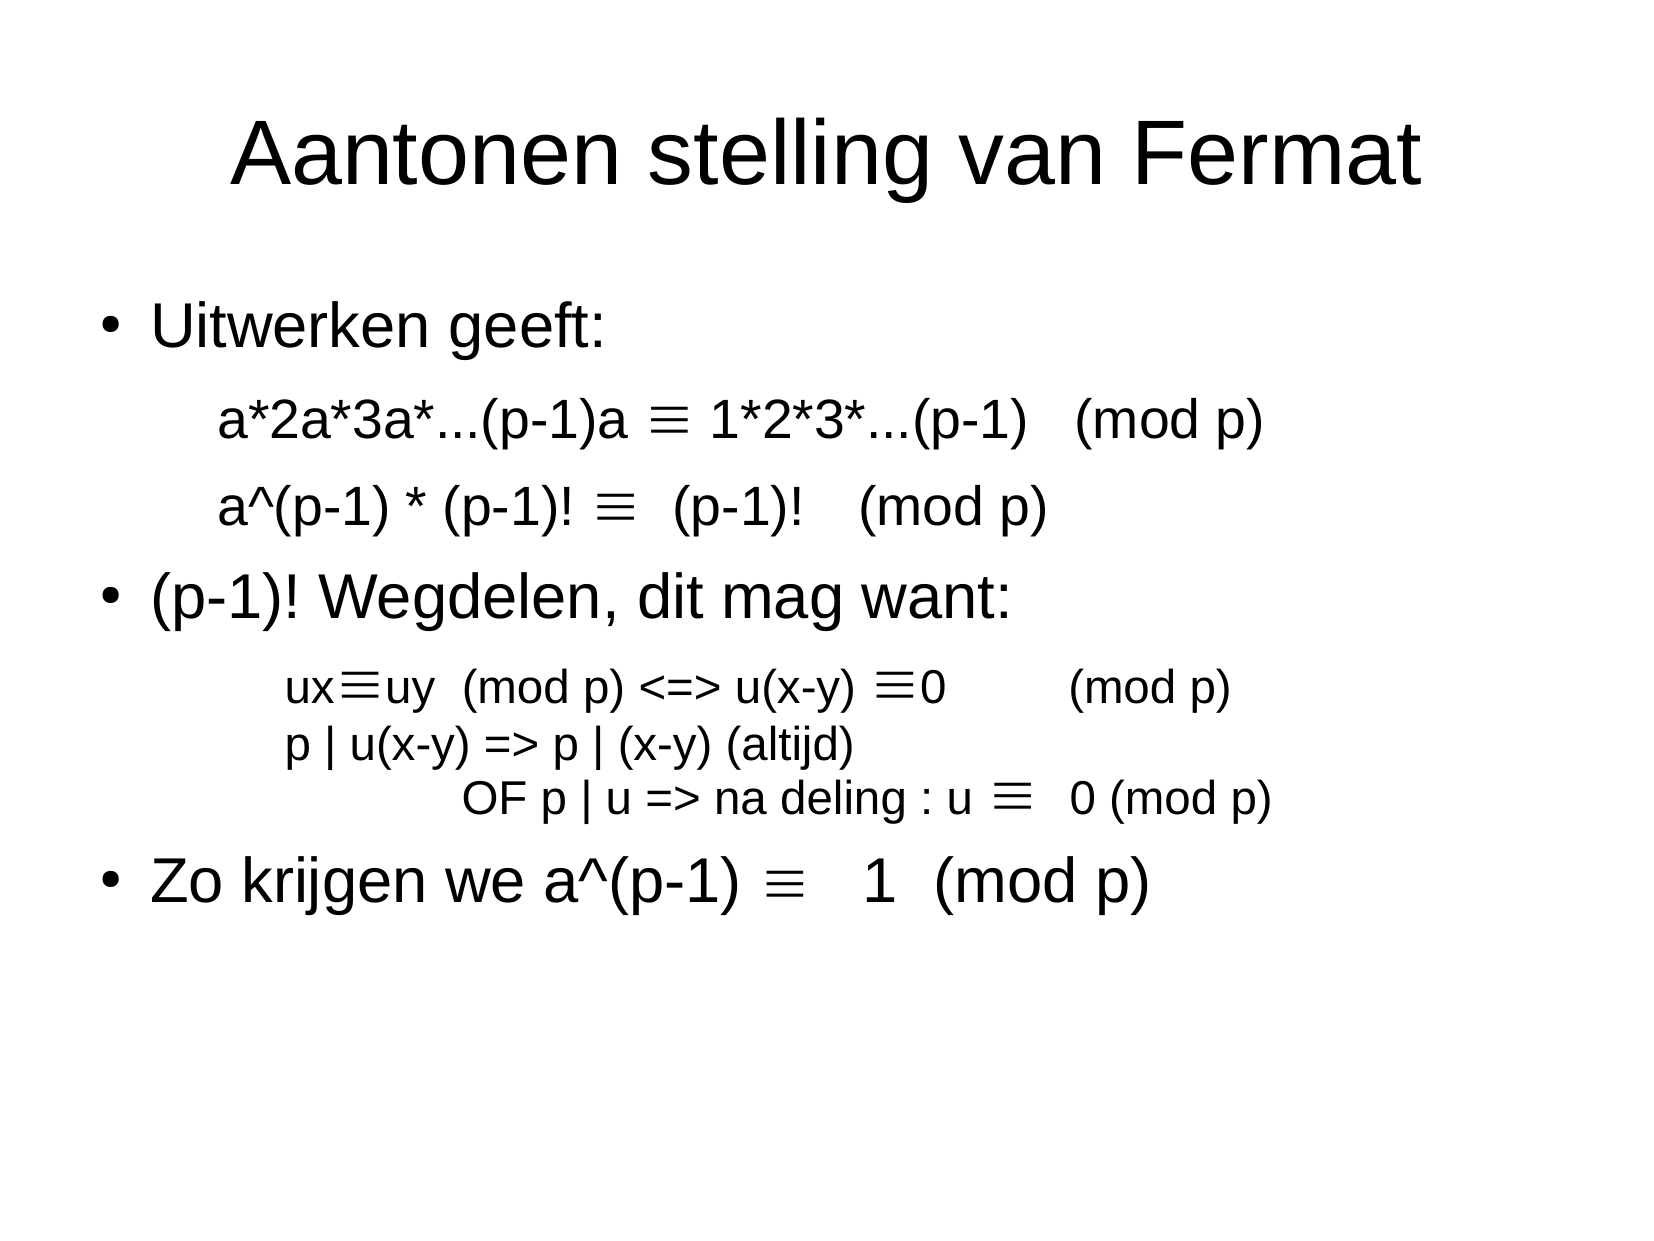

# Aantonen stelling van Fermat
Uitwerken geeft:
a*2a*3a*...(p-1)a ≡ 1*2*3*...(p-1) (mod p)
a^(p-1) * (p-1)! ≡ (p-1)!				(mod p)
(p-1)! Wegdelen, dit mag want:
ux≡uy (mod p) <=> u(x-y) ≡0		(mod p)
p | u(x-y) => p | (x-y) (altijd)
						 OF p | u => na deling : u ≡ 0 (mod p)
Zo krijgen we a^(p-1) ≡	1							(mod p)